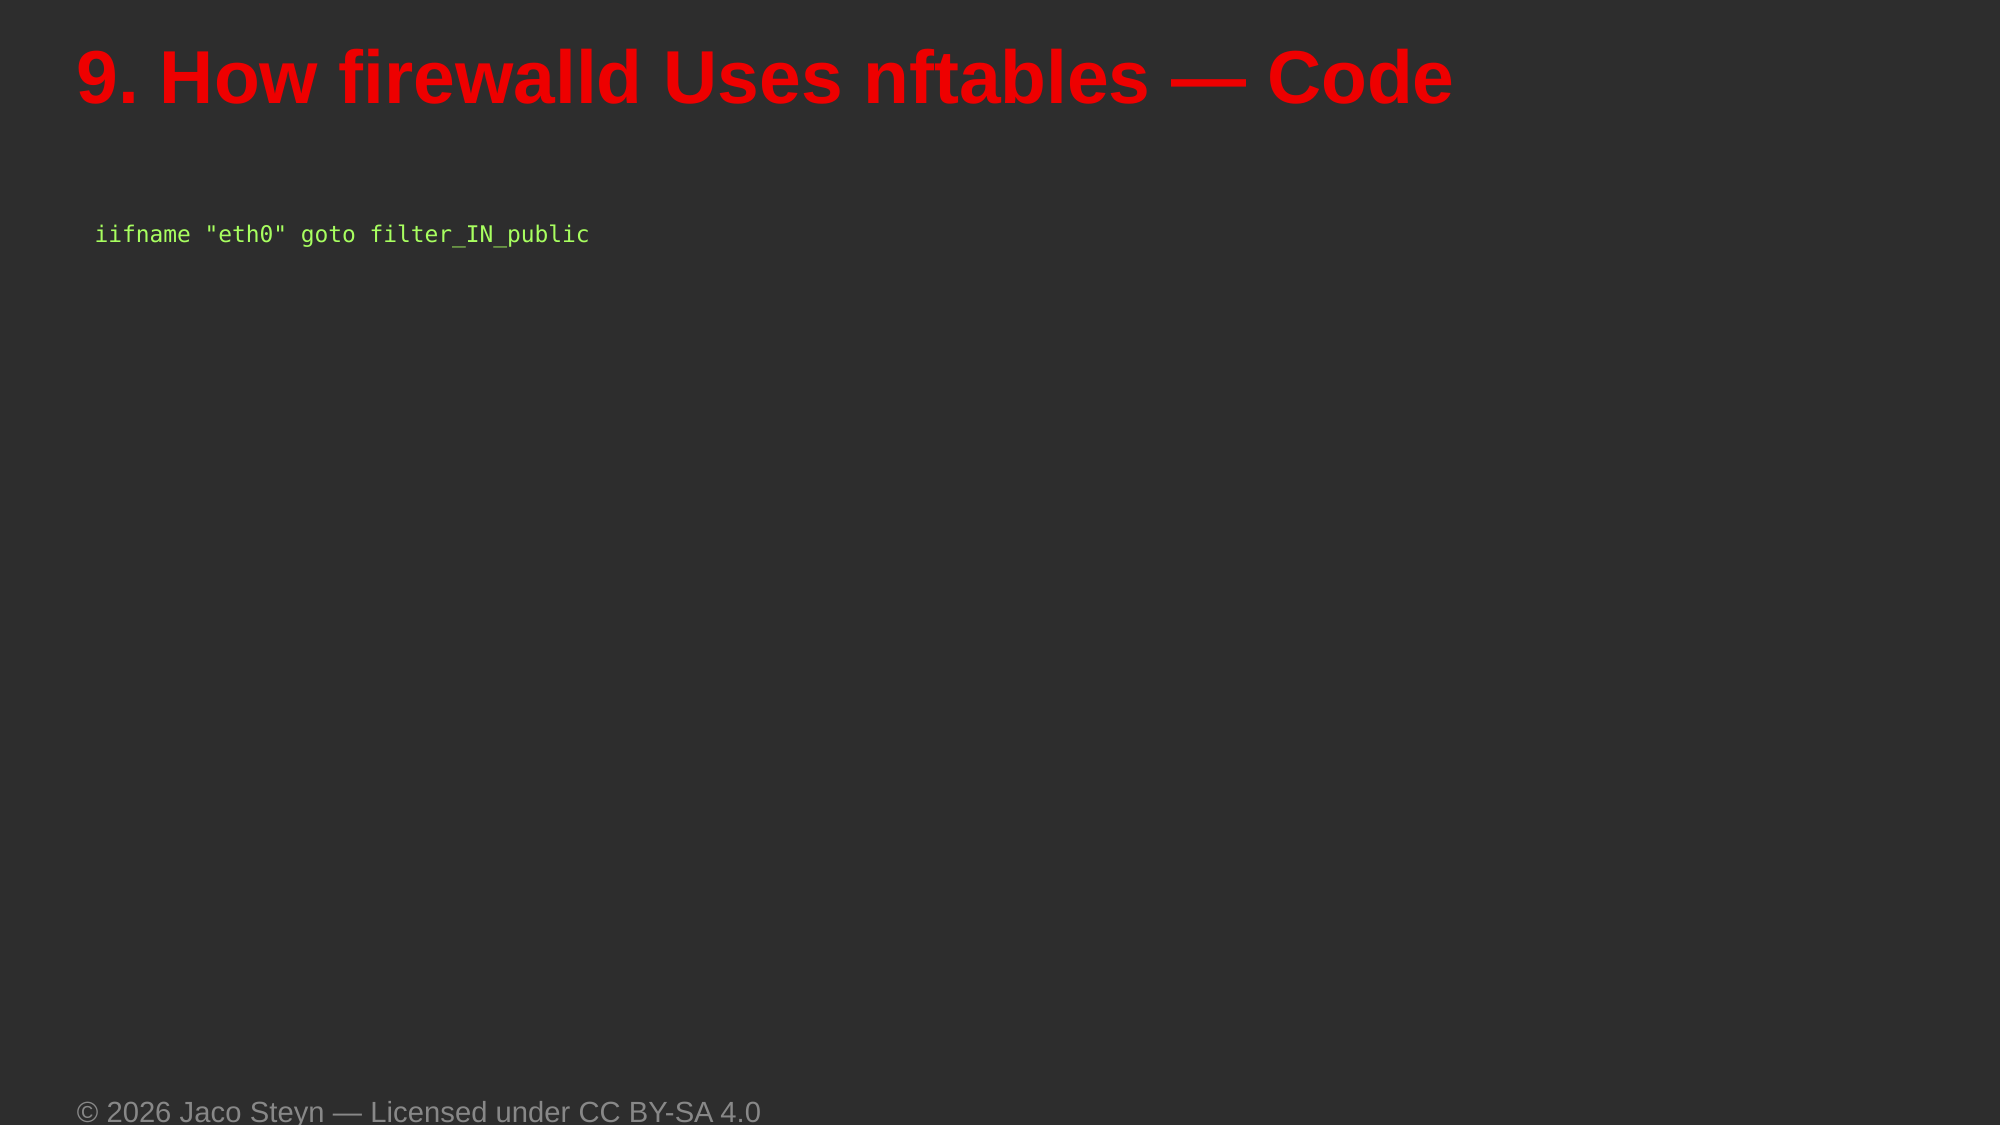

9. How firewalld Uses nftables — Code
iifname "eth0" goto filter_IN_public
© 2026 Jaco Steyn — Licensed under CC BY-SA 4.0